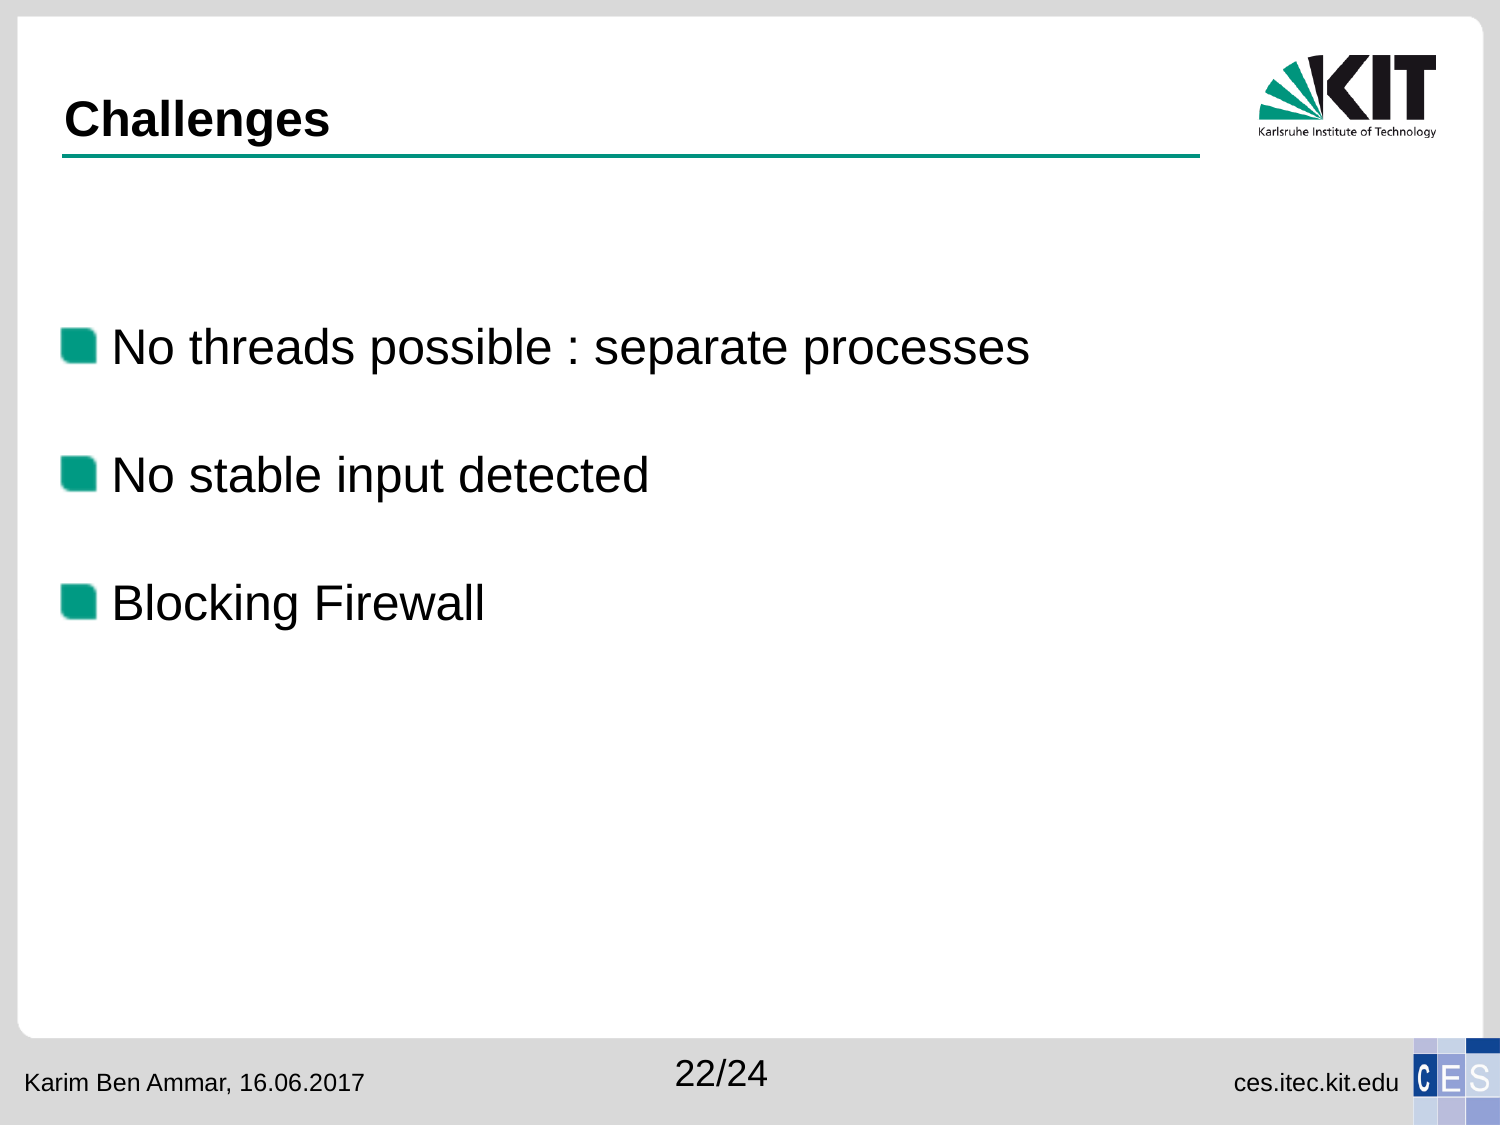

# Challenges
No threads possible : separate processes
No stable input detected
Blocking Firewall
22/24